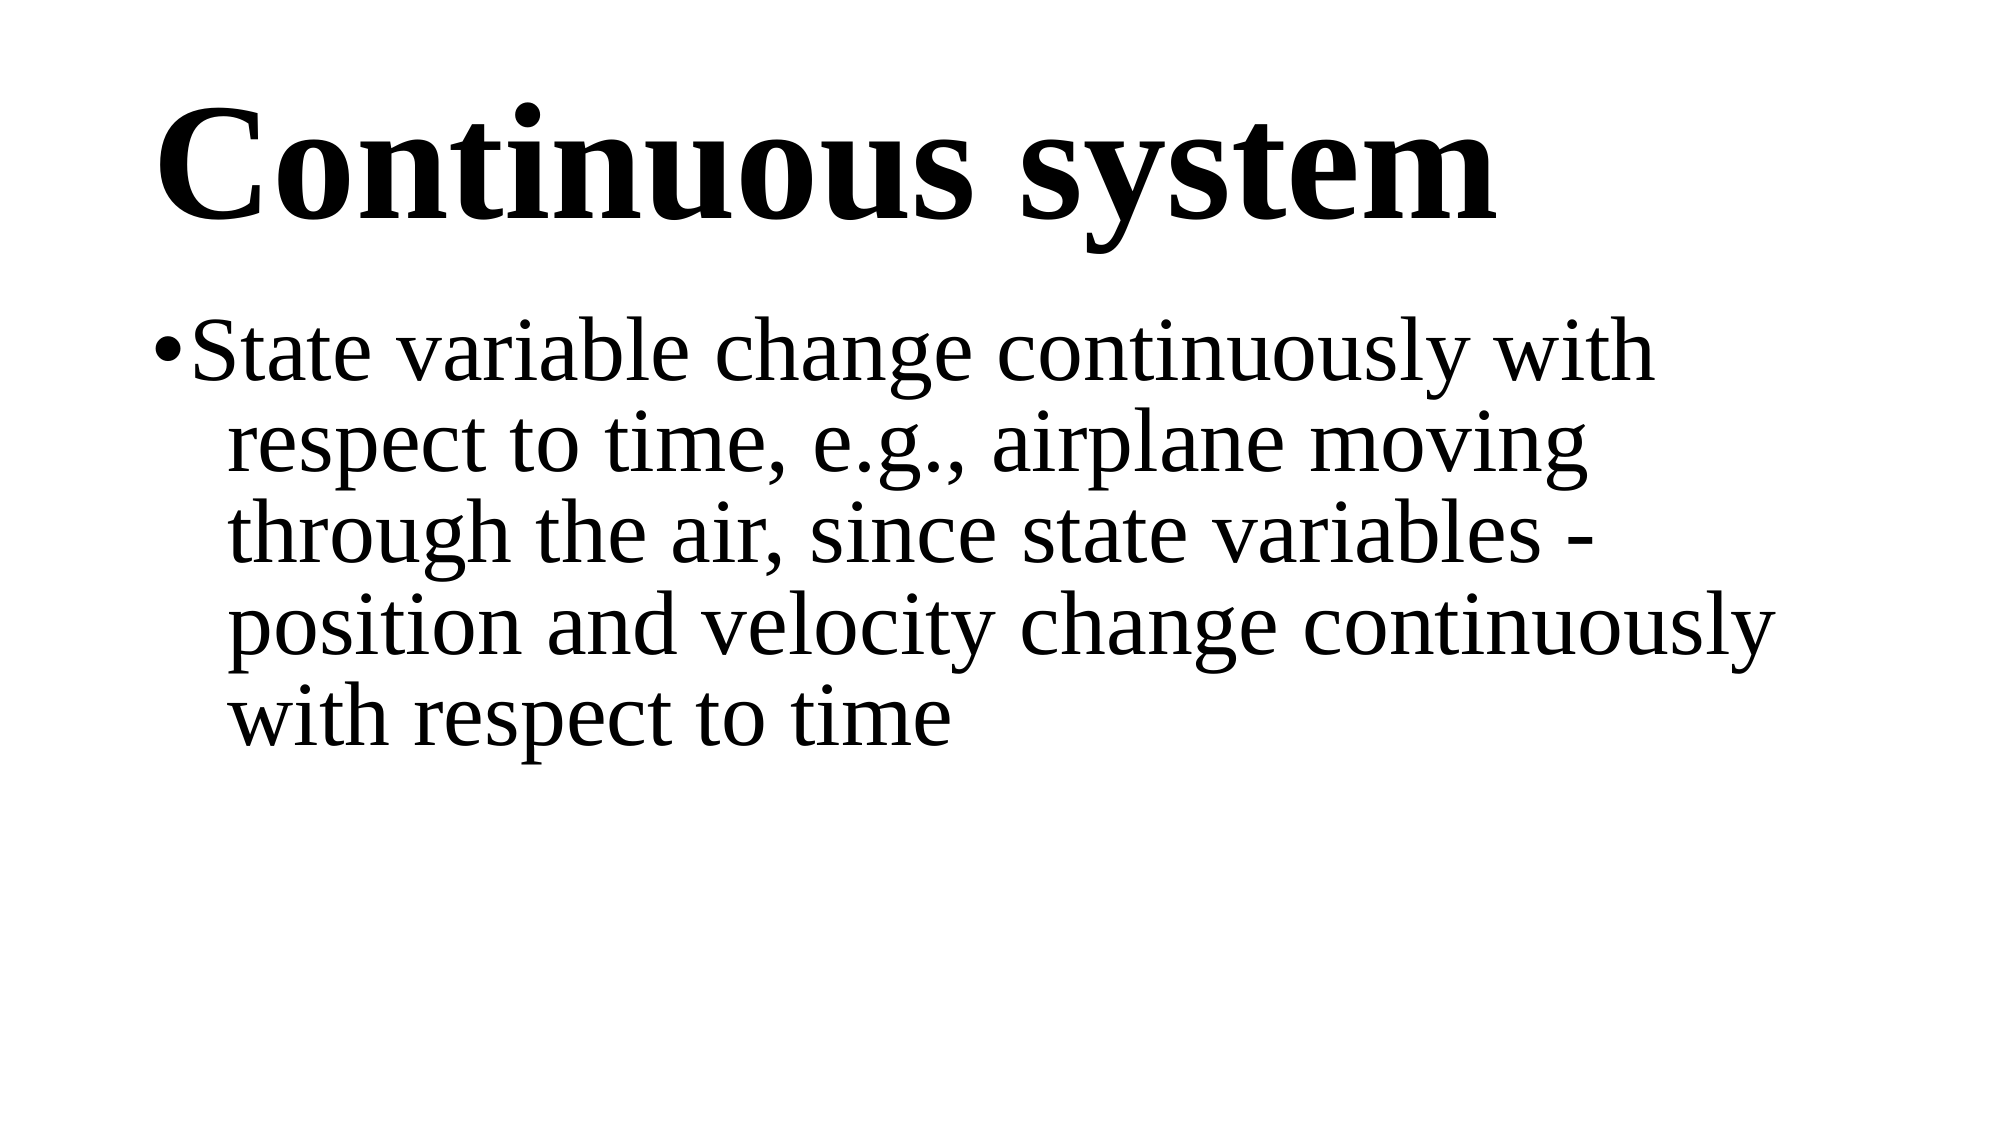

# Continuous system
State variable change continuously with respect to time, e.g., airplane moving through the air, since state variables - position and velocity change continuously with respect to time